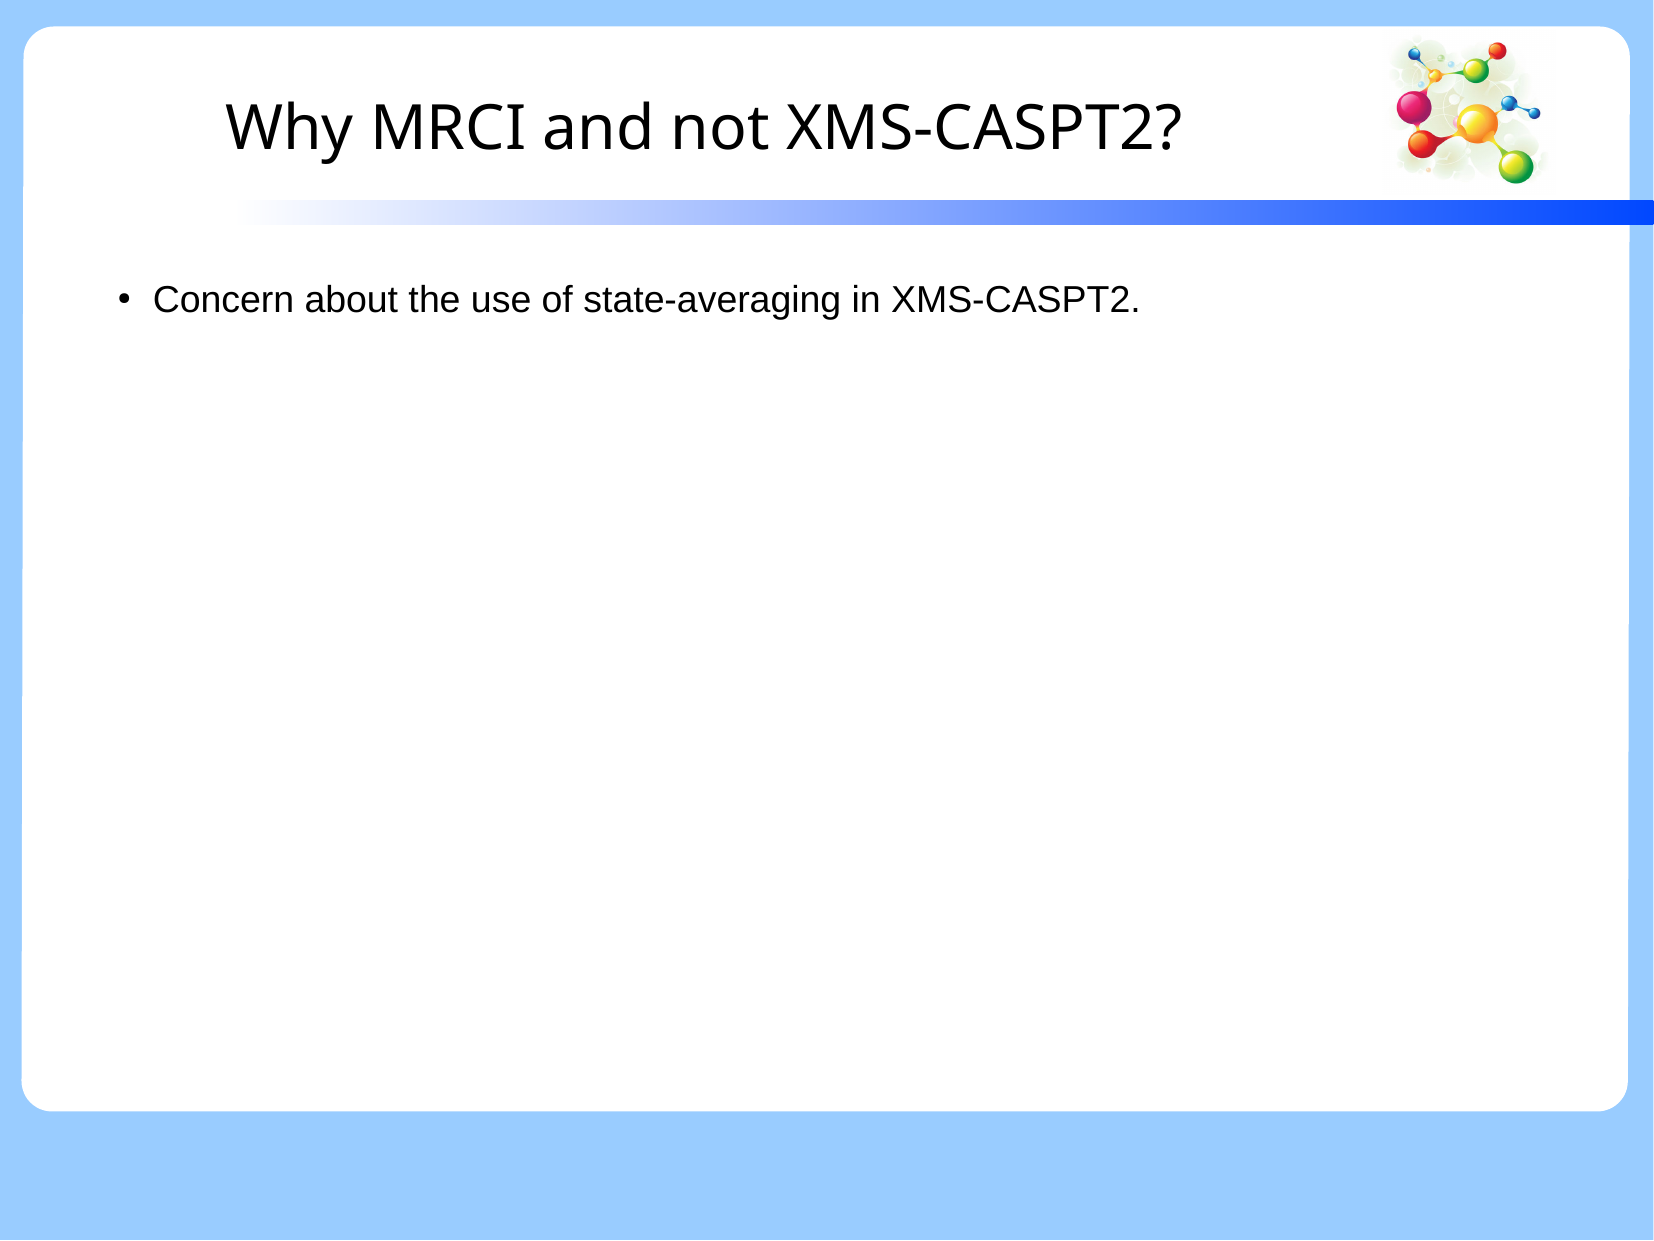

# Why MRCI and not XMS-CASPT2?
Concern about the use of state-averaging in XMS-CASPT2.